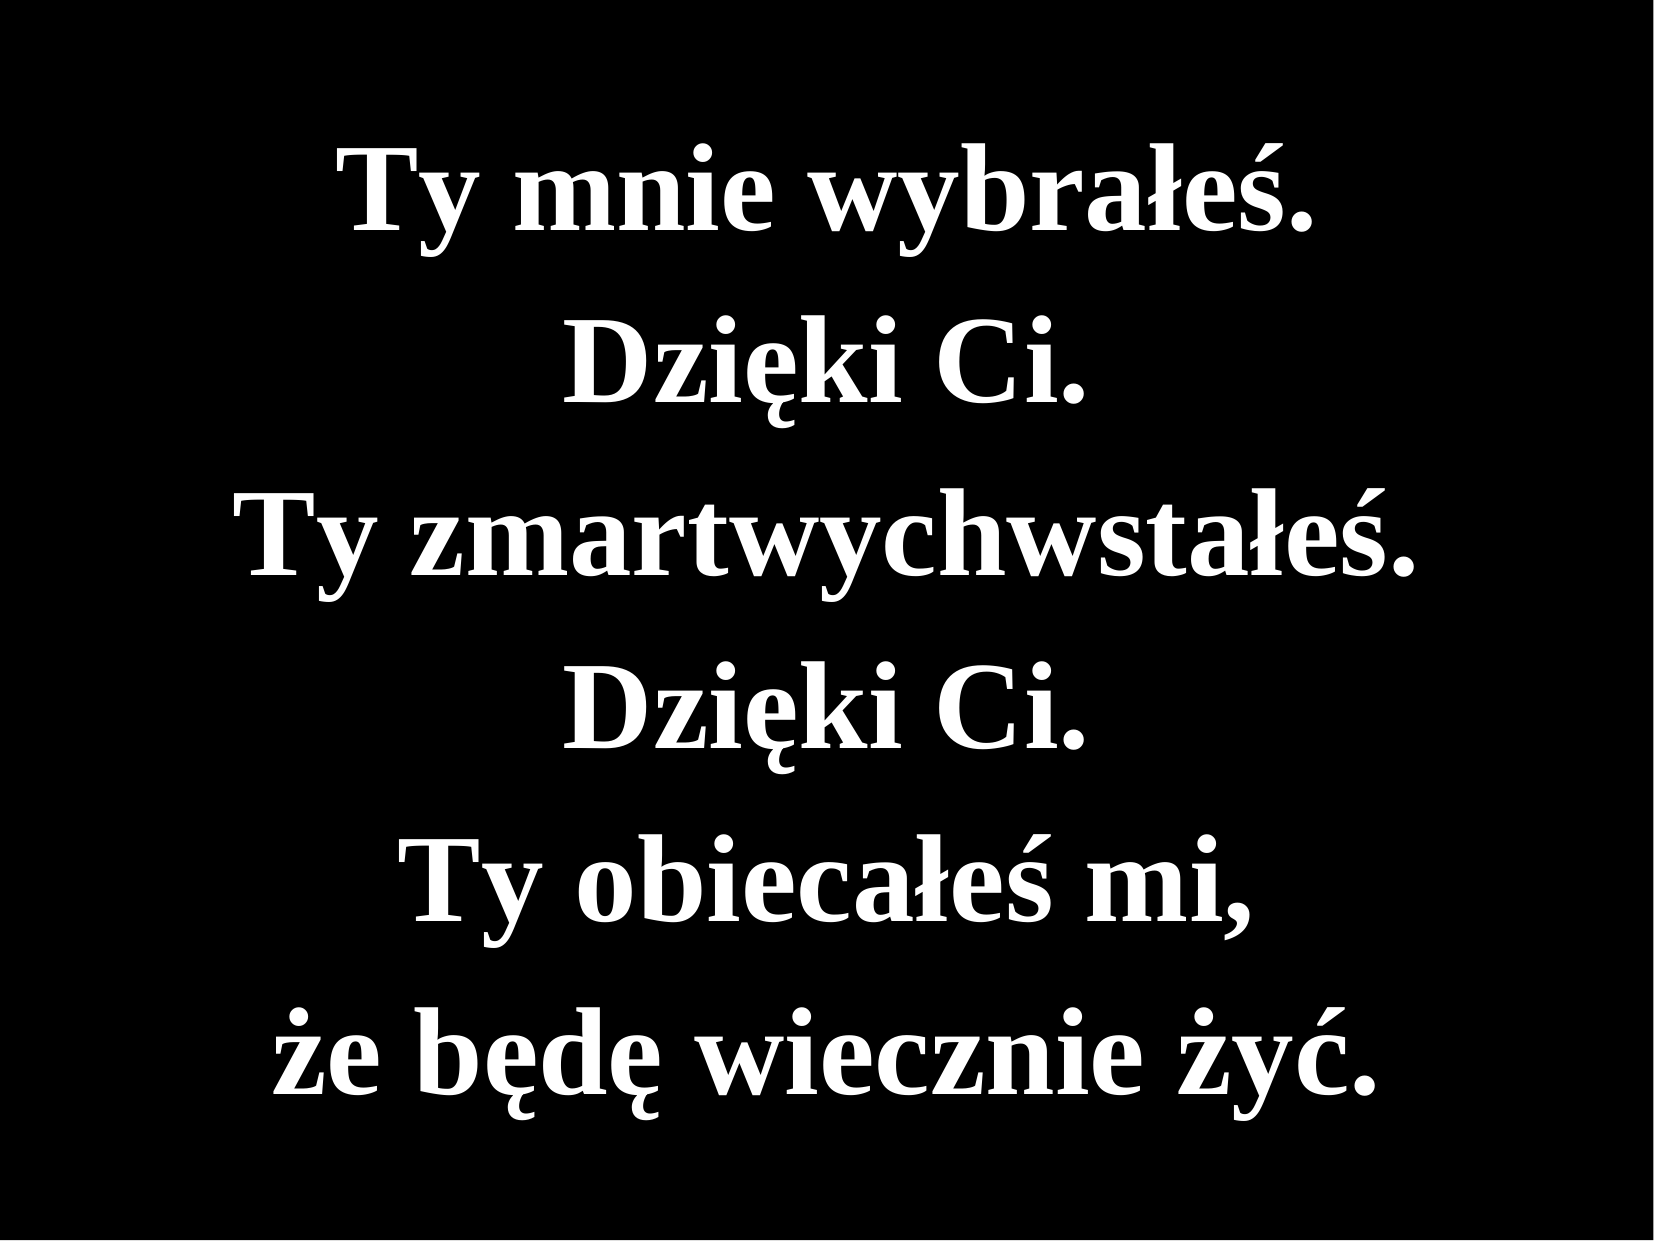

# Ty mnie wybrałeś. ppp Dzięki Ci. ppp Ty zmartwychwstałeś. ppp Dzięki Ci. ppp Ty obiecałeś mi, ppp że będę wiecznie żyć.